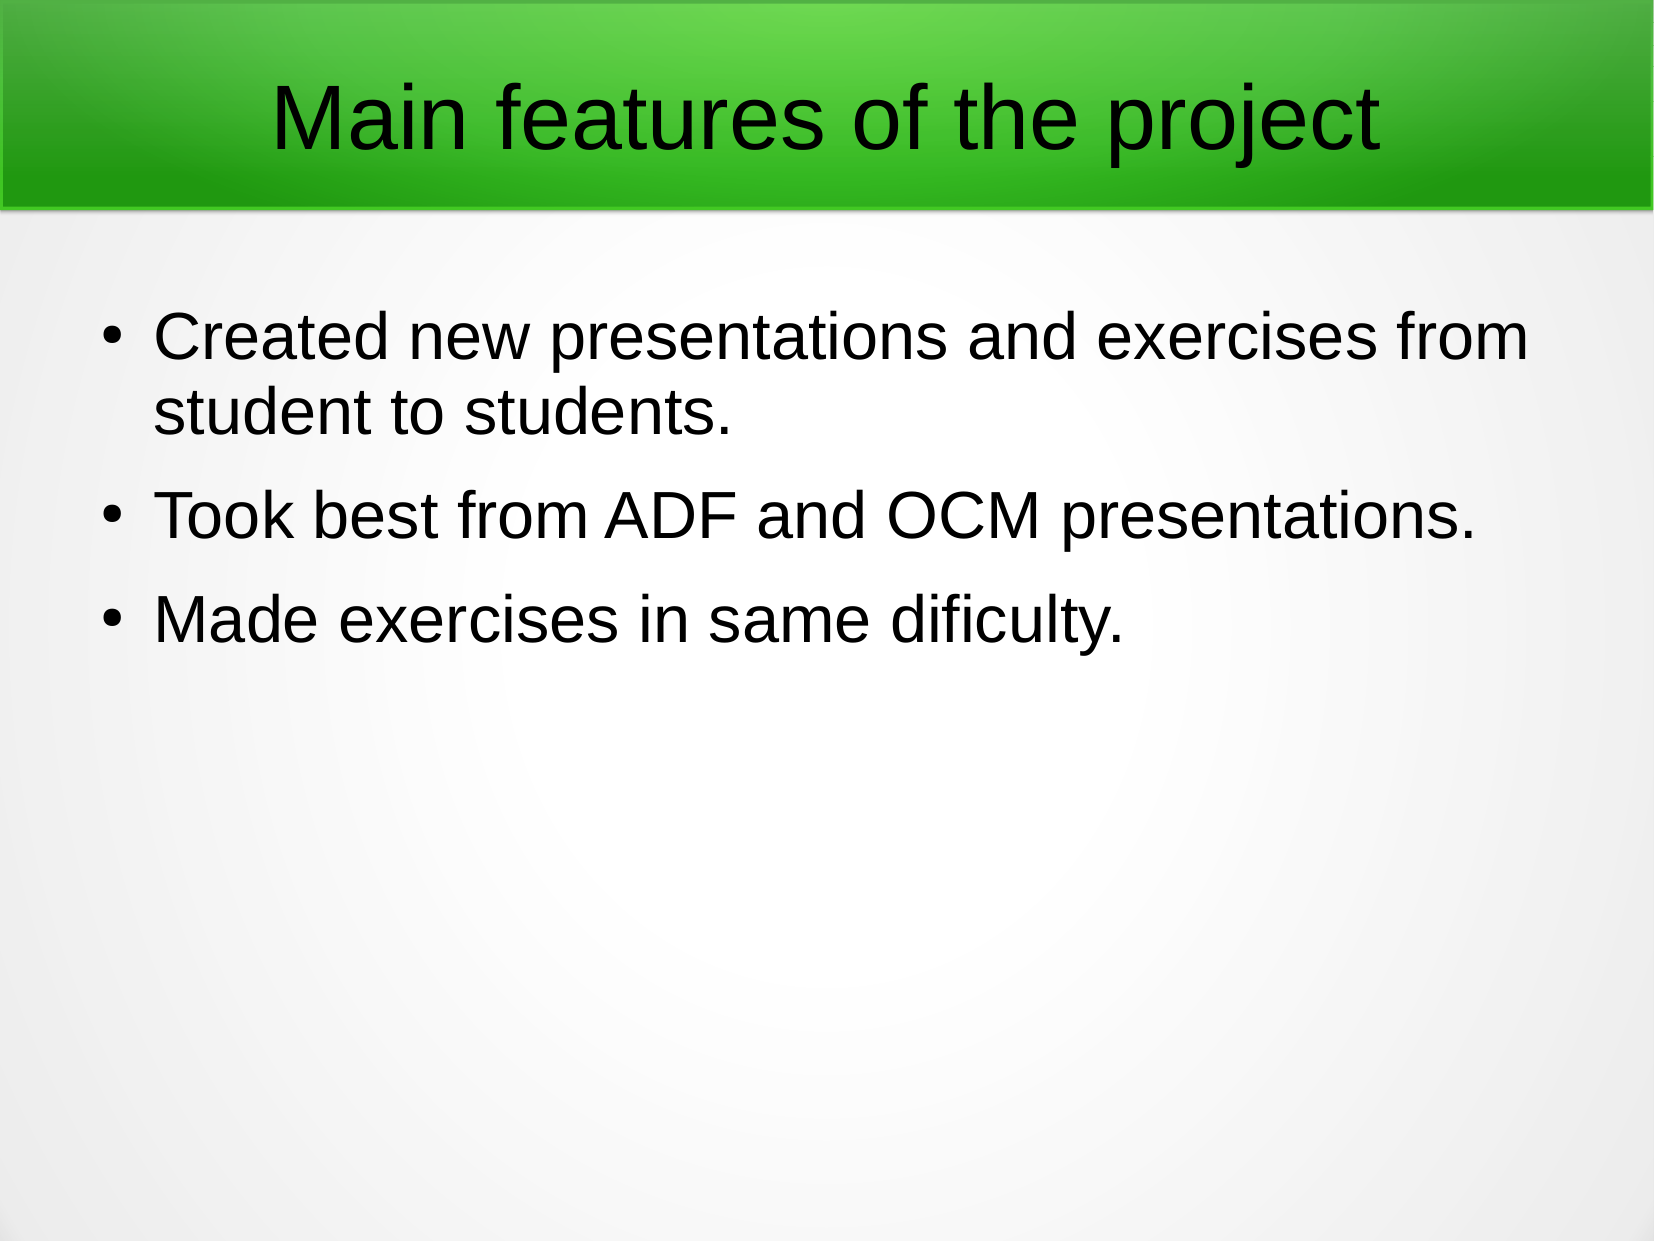

# Main features of the project
Created new presentations and exercises from student to students.
Took best from ADF and OCM presentations.
Made exercises in same dificulty.